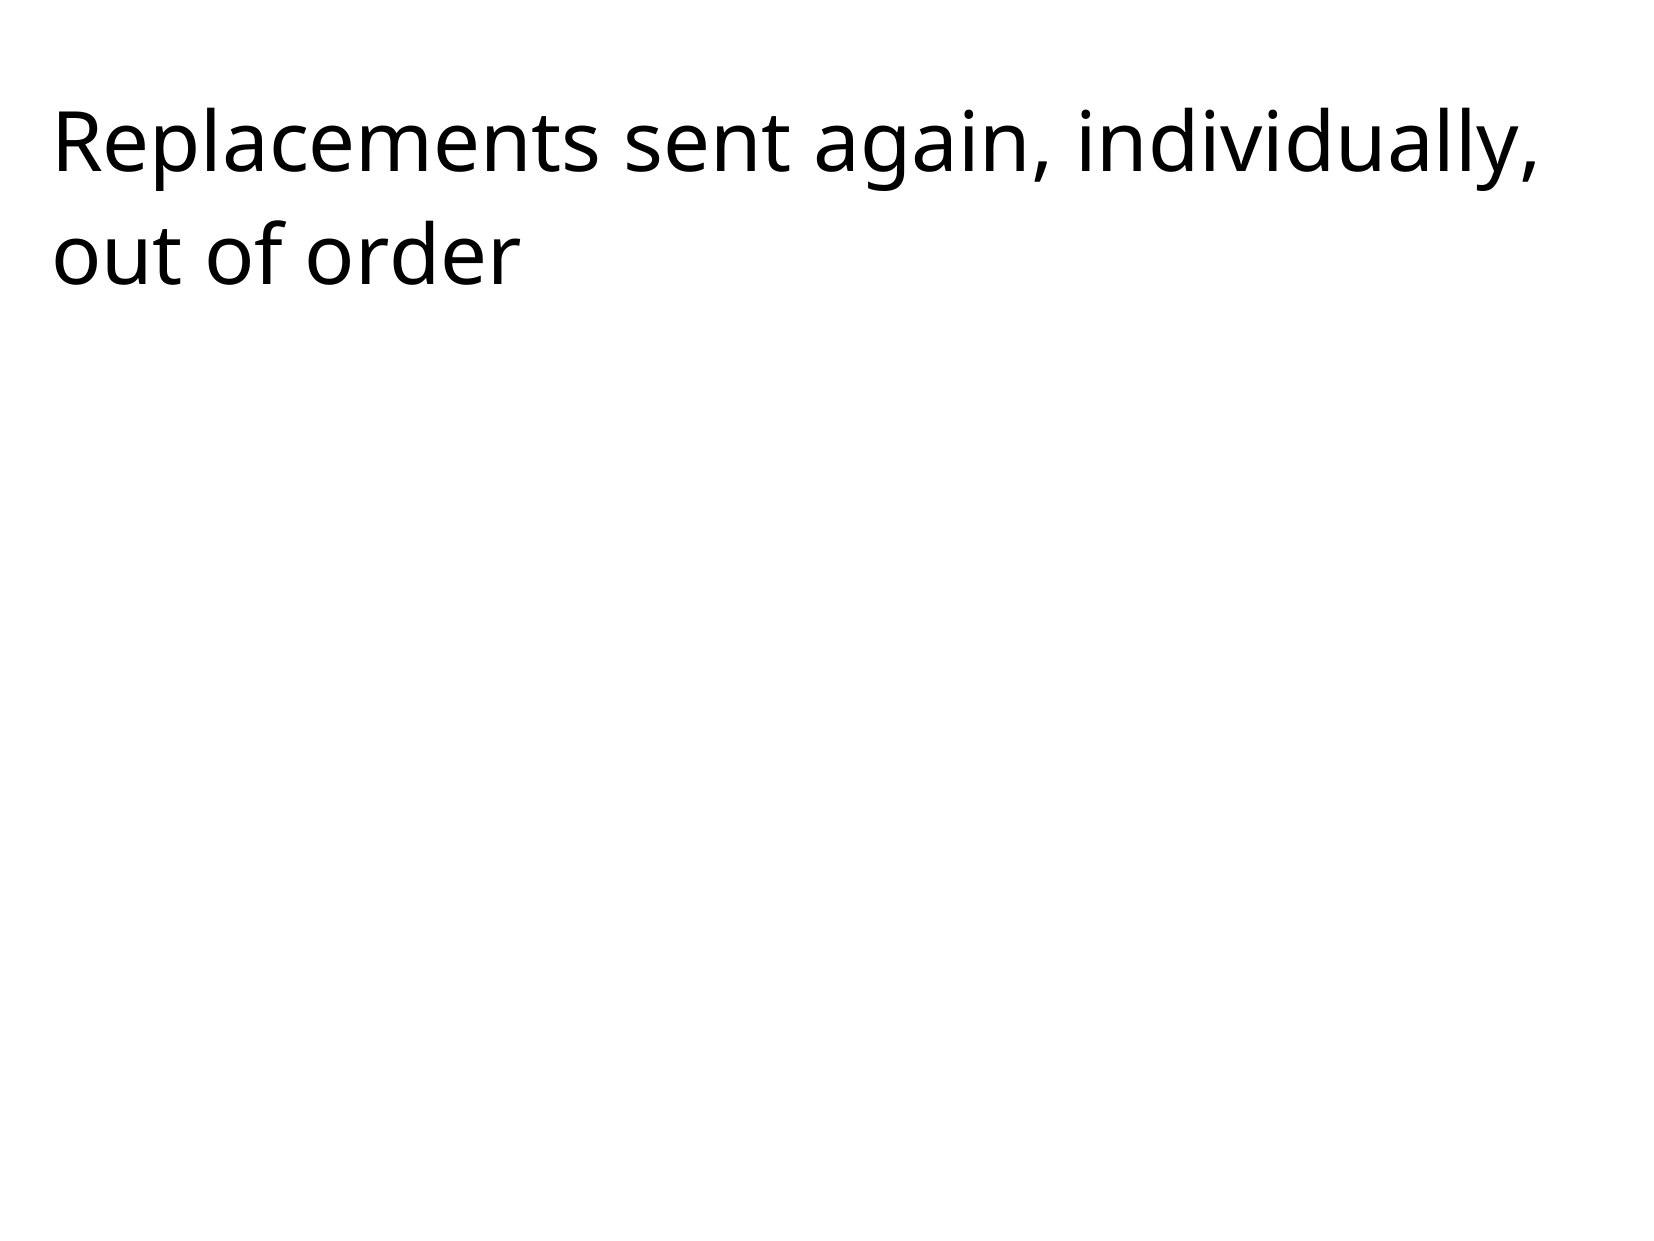

Replacements sent again, individually,
out of order